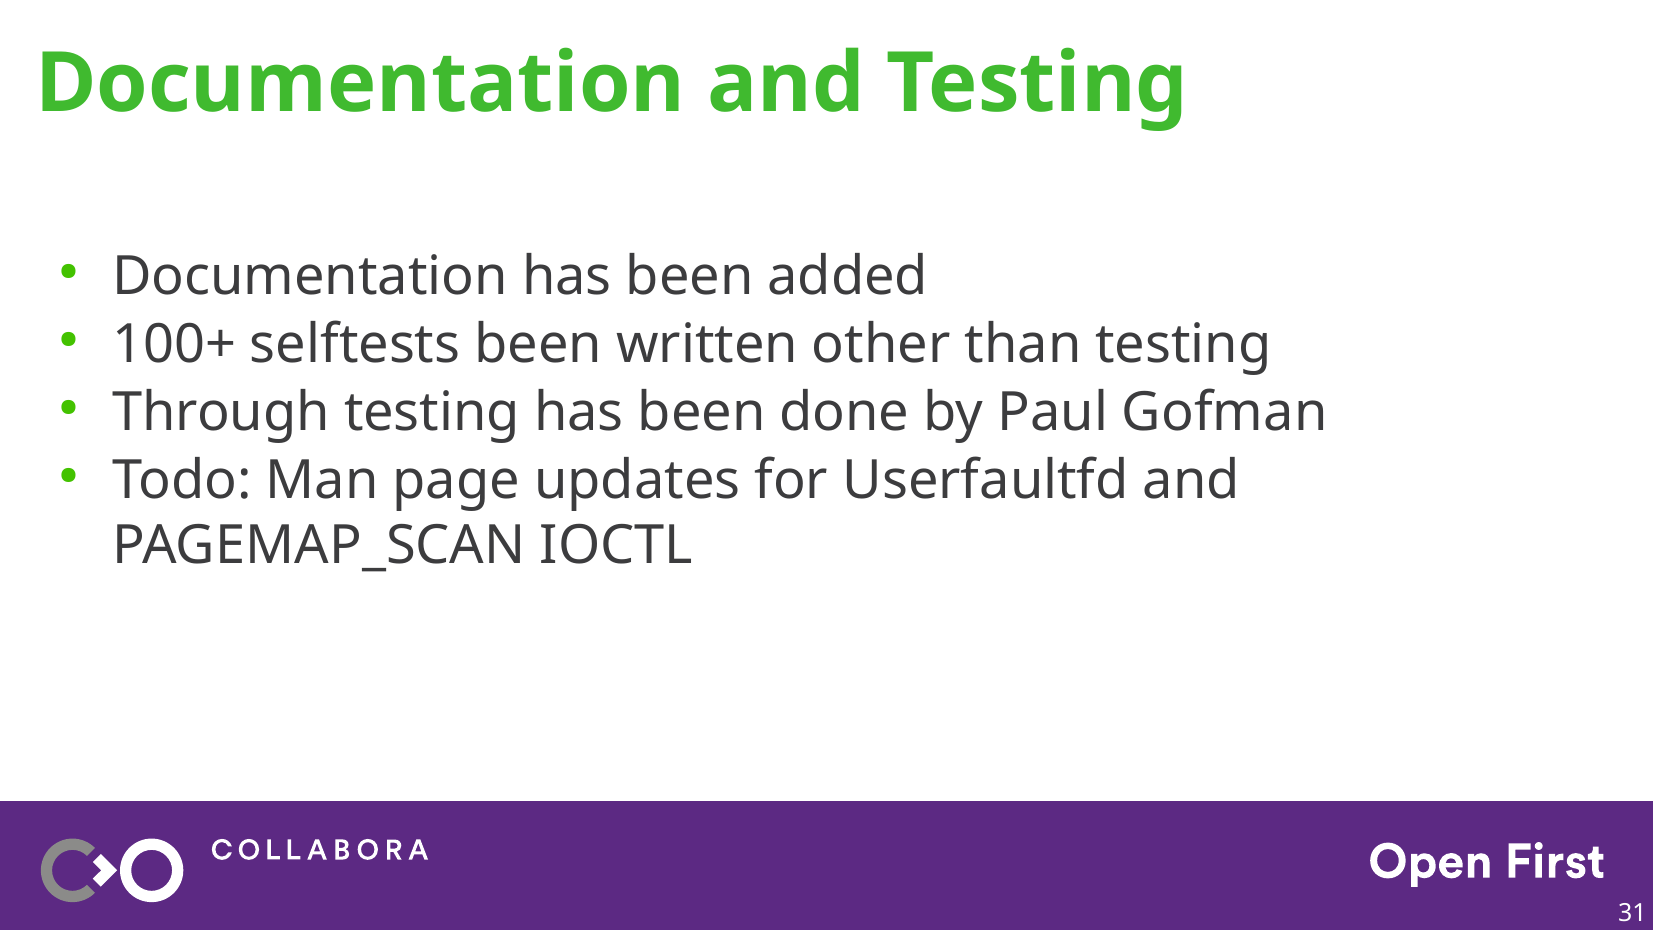

# Documentation and Testing
Documentation has been added
100+ selftests been written other than testing
Through testing has been done by Paul Gofman
Todo: Man page updates for Userfaultfd and PAGEMAP_SCAN IOCTL